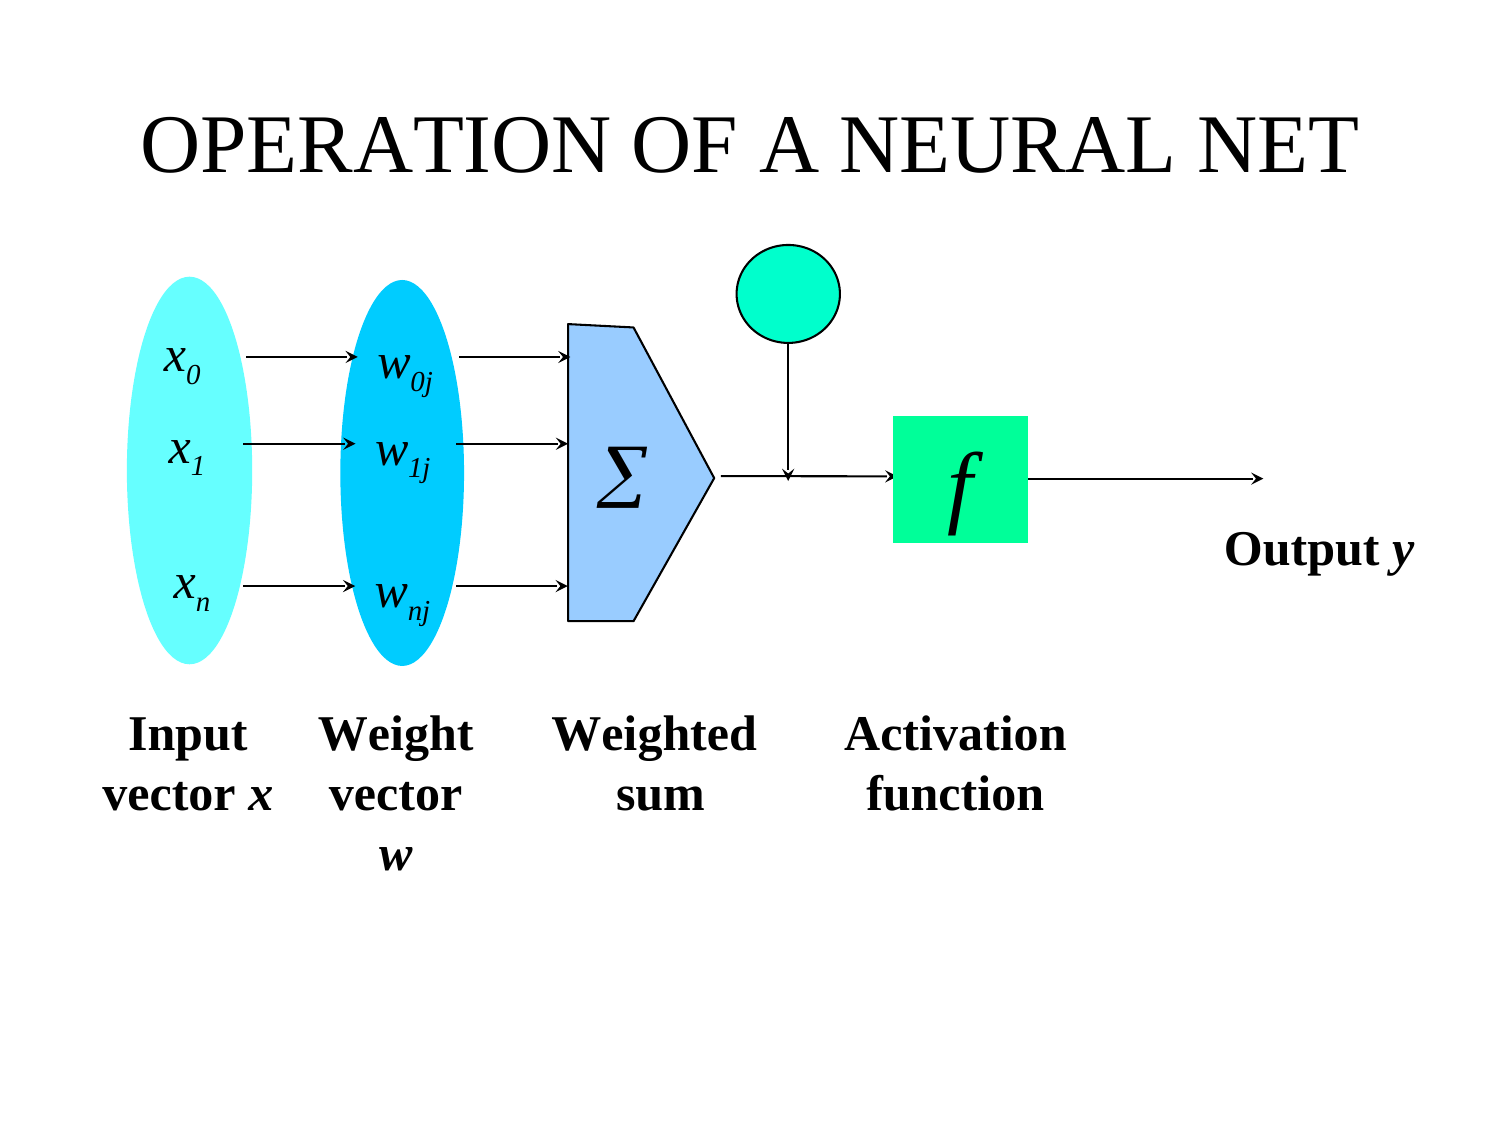

# OPERATION OF A NEURAL NET
-
x0
w0j
x1
w1j
f

Output y
xn
wnj
Input
vector x
Weight
vector w
Weighted
sum
Activation
function